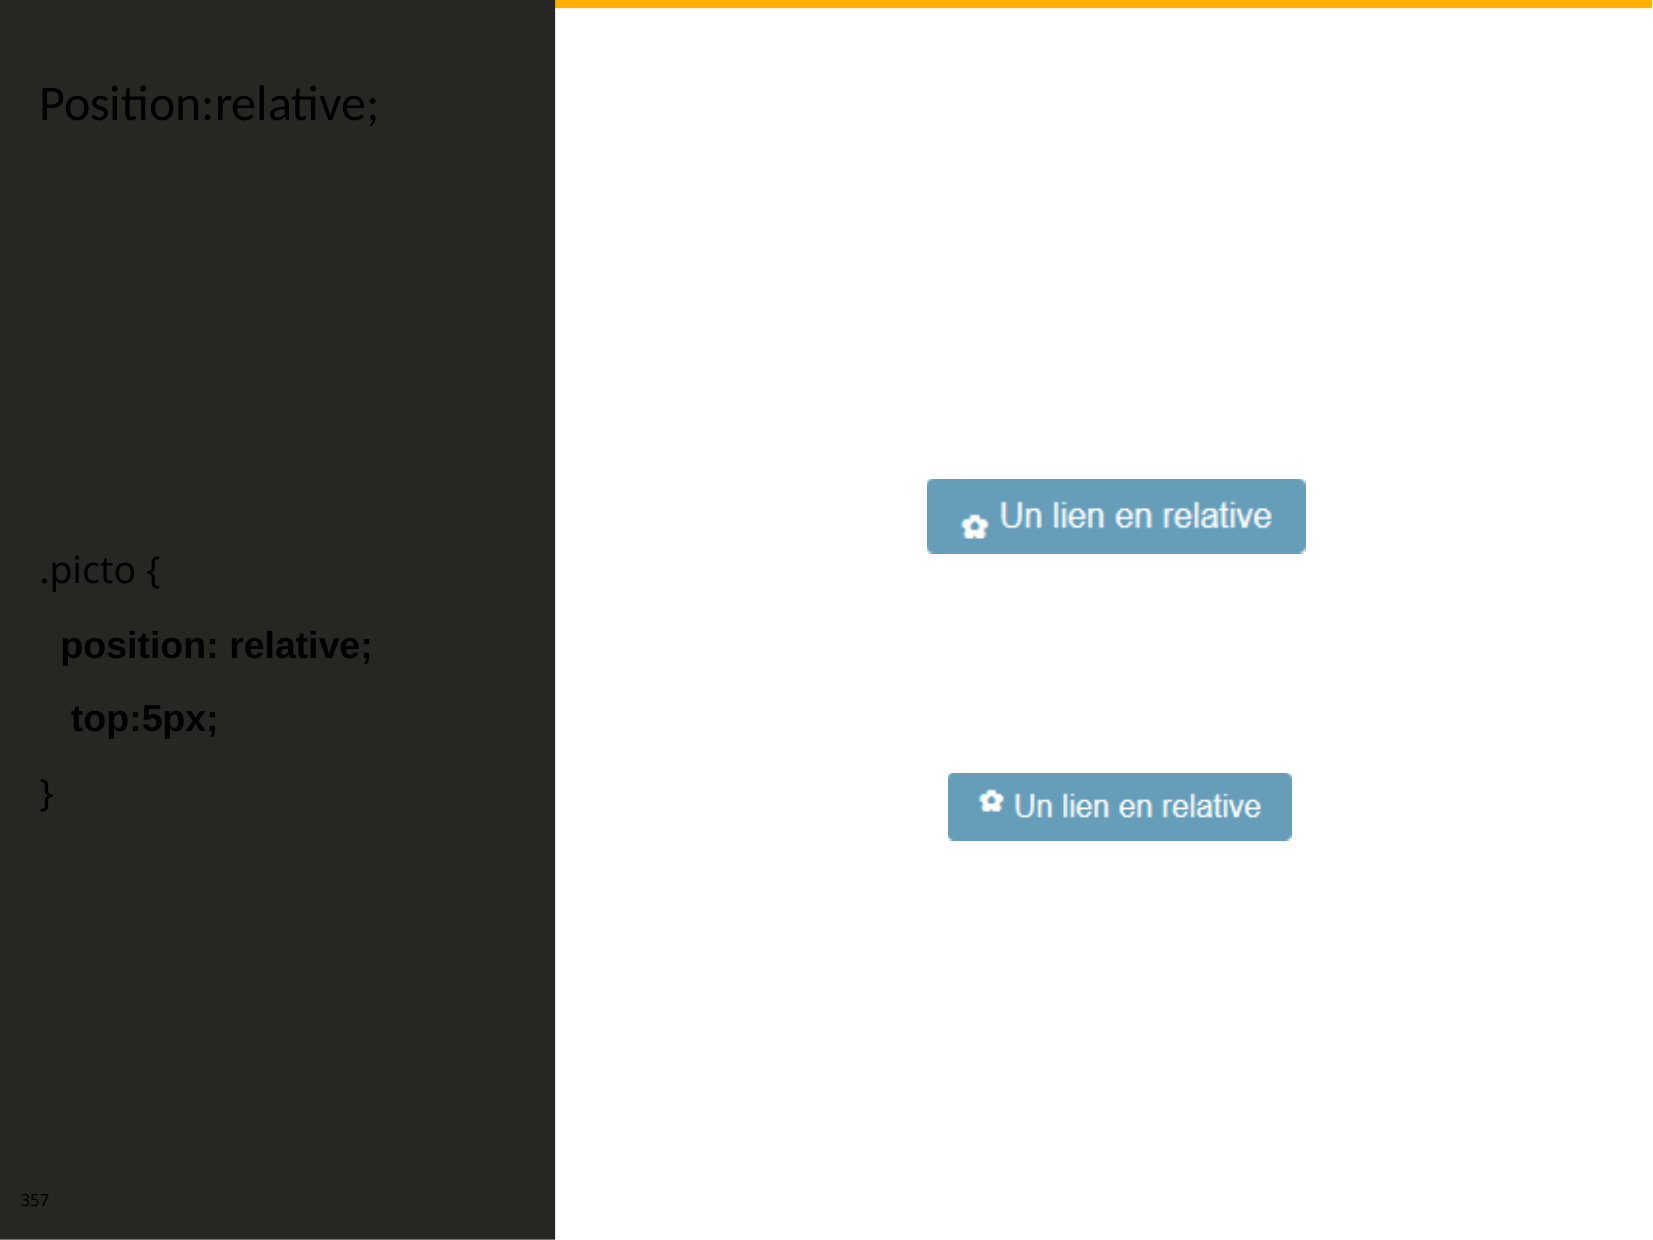

# Position:relative;
.picto {
position: relative; top:5px;
}
357